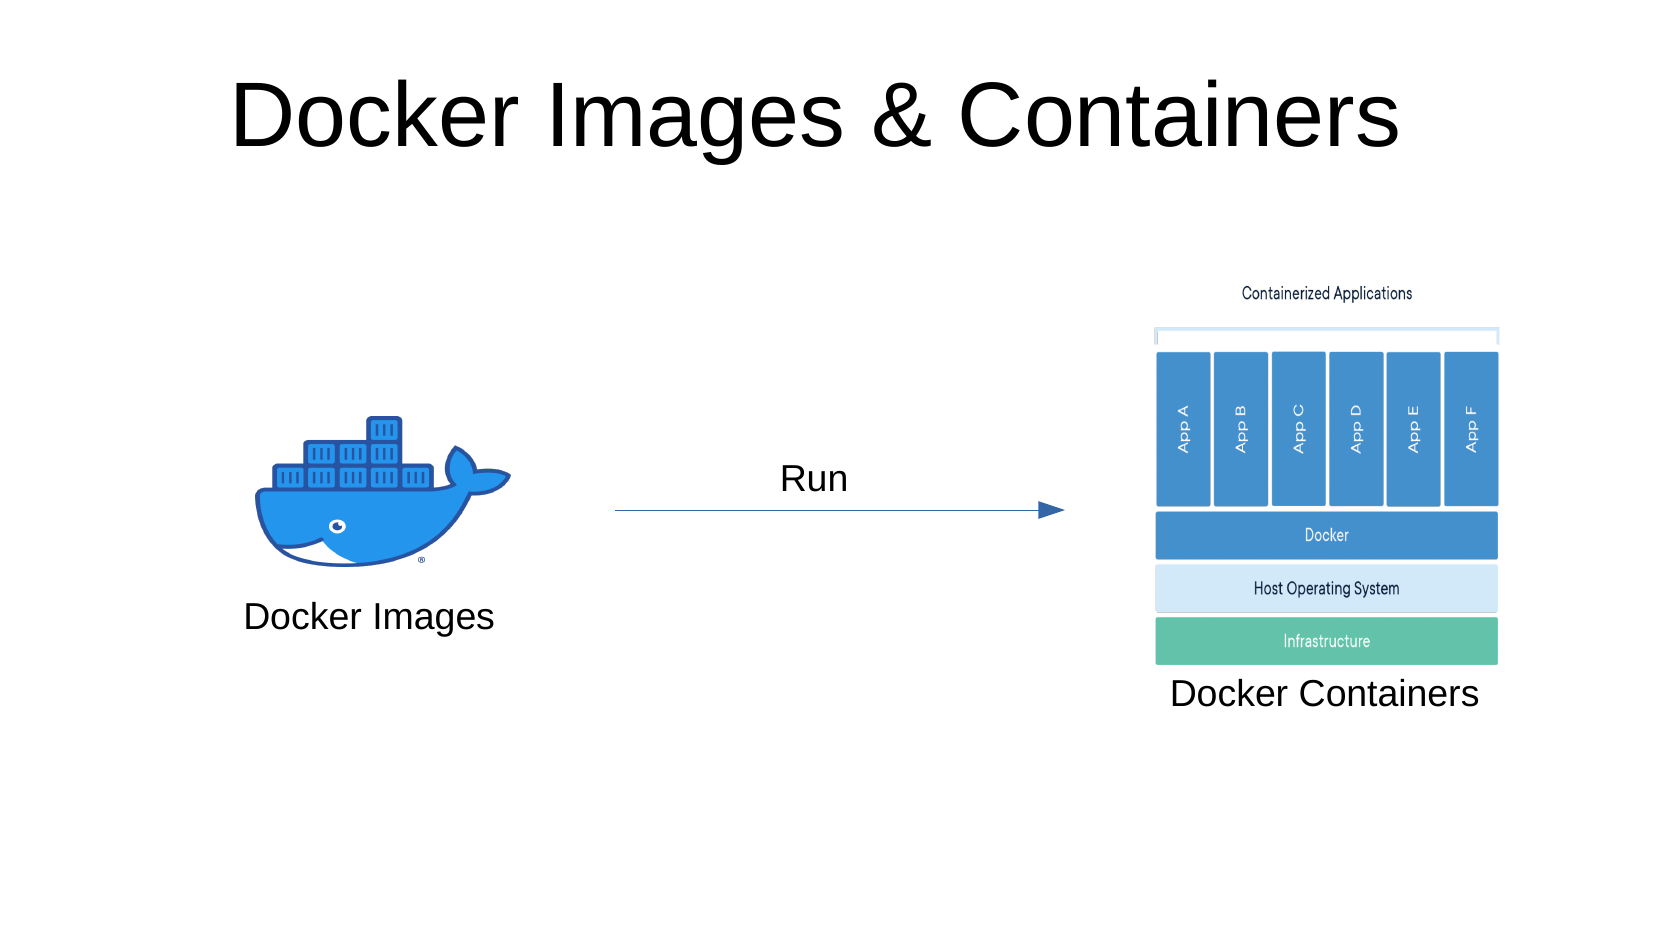

# Docker Images & Containers
Run
Docker Images
Docker Containers